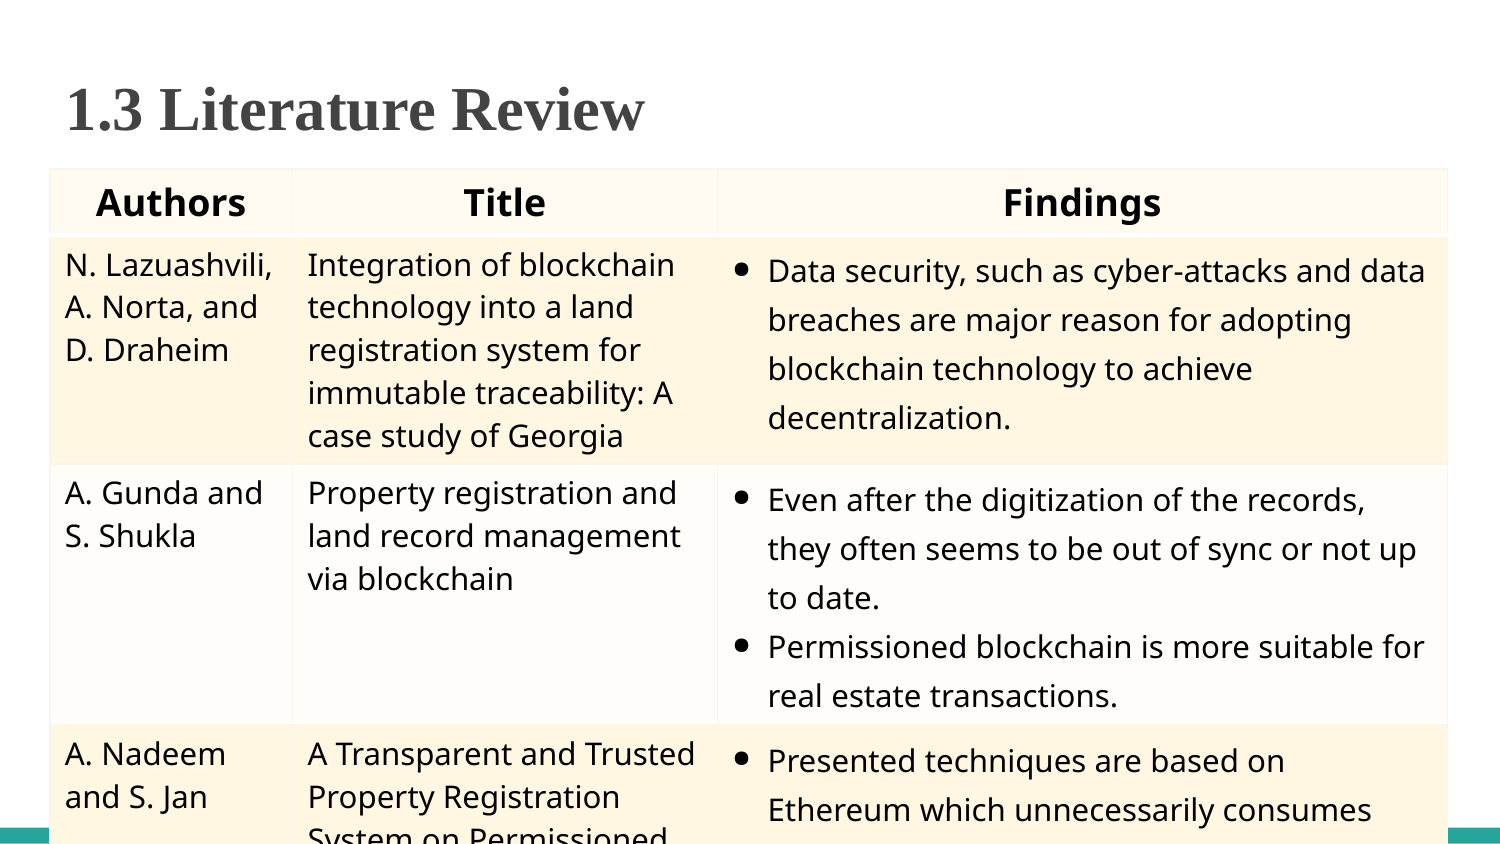

1.3 Literature Review
| Authors | Title | Findings |
| --- | --- | --- |
| N. Lazuashvili, A. Norta, and D. Draheim | Integration of blockchain technology into a land registration system for immutable traceability: A case study of Georgia | Data security, such as cyber-attacks and data breaches are major reason for adopting blockchain technology to achieve decentralization. |
| A. Gunda and S. Shukla | Property registration and land record management via blockchain | Even after the digitization of the records, they often seems to be out of sync or not up to date. Permissioned blockchain is more suitable for real estate transactions. |
| A. Nadeem and S. Jan | A Transparent and Trusted Property Registration System on Permissioned Blockchain | Presented techniques are based on Ethereum which unnecessarily consumes ethers for every transaction. |